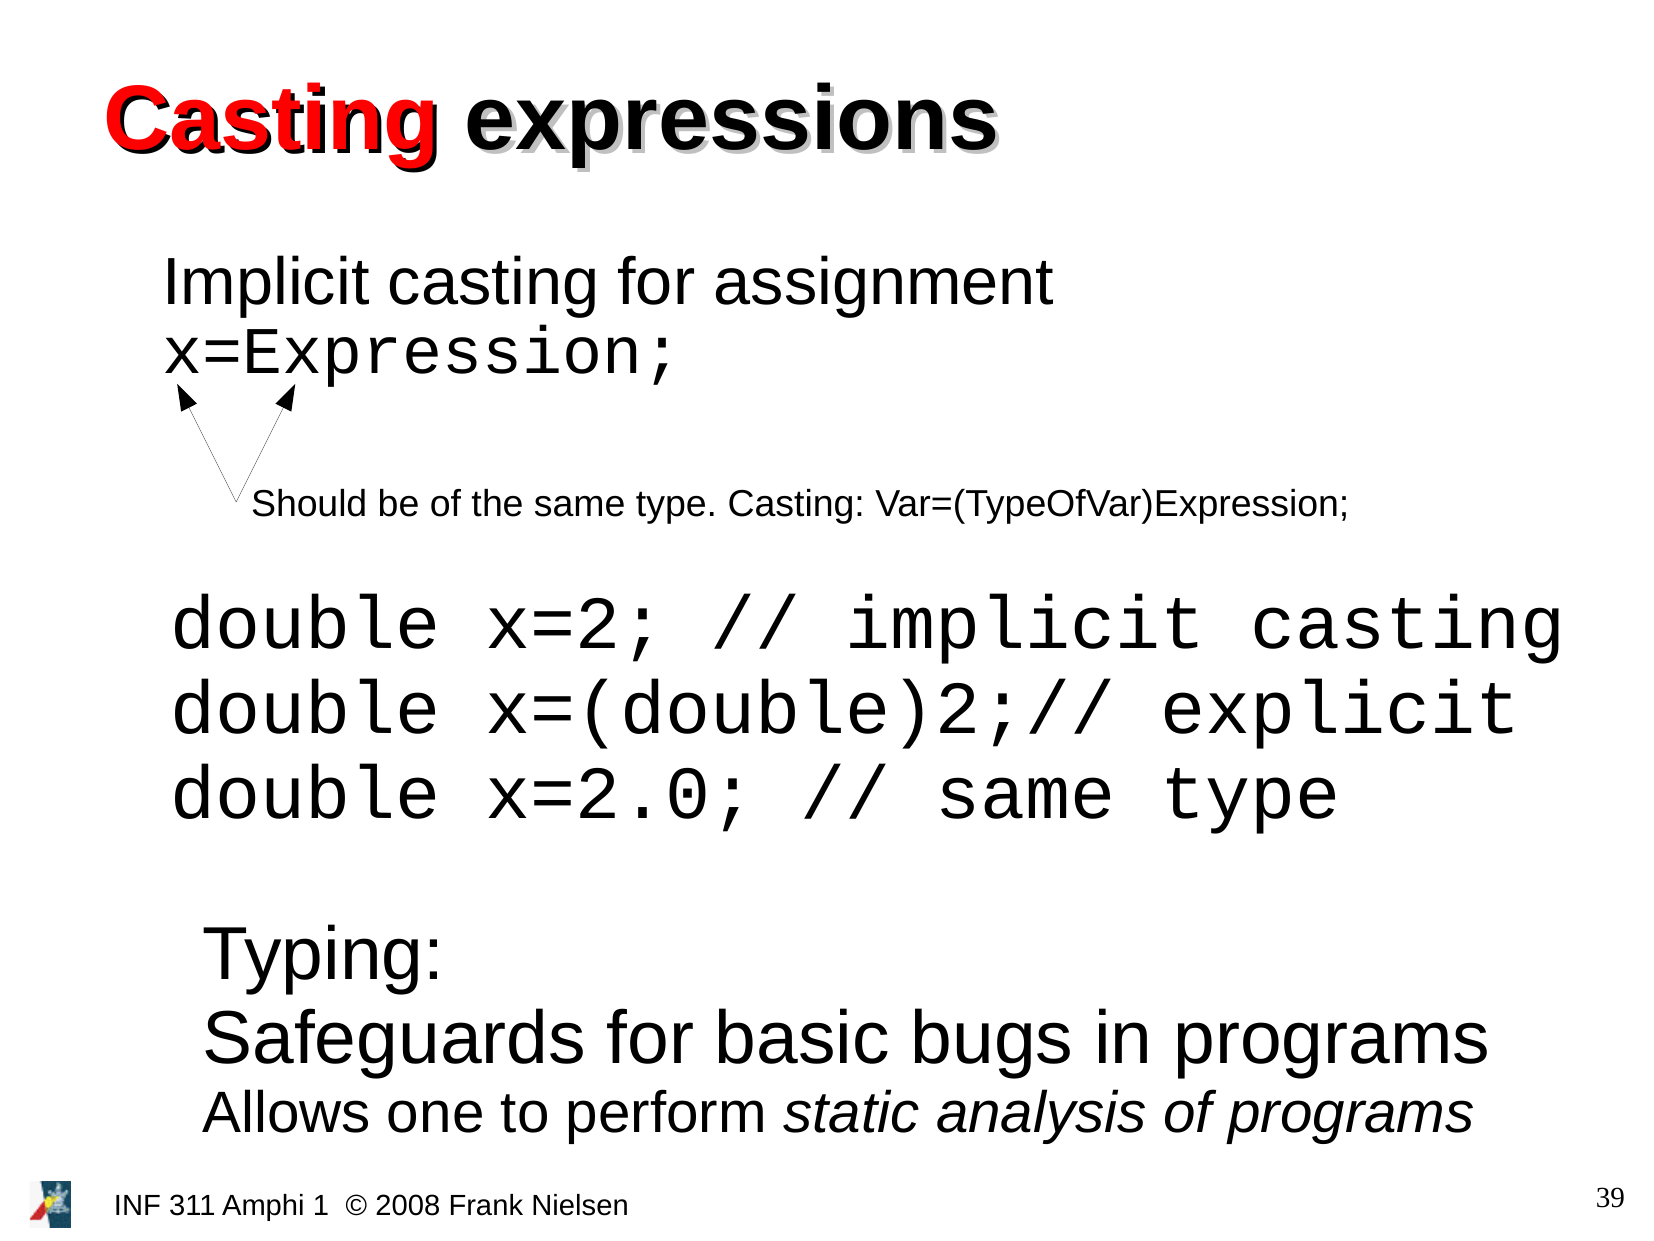

Casting expressions
Implicit casting for assignment
x=Expression;
Should be of the same type. Casting: Var=(TypeOfVar)Expression;
double x=2; // implicit casting
double x=(double)2;// explicit
double x=2.0; // same type
Typing:
Safeguards for basic bugs in programs
Allows one to perform static analysis of programs
39